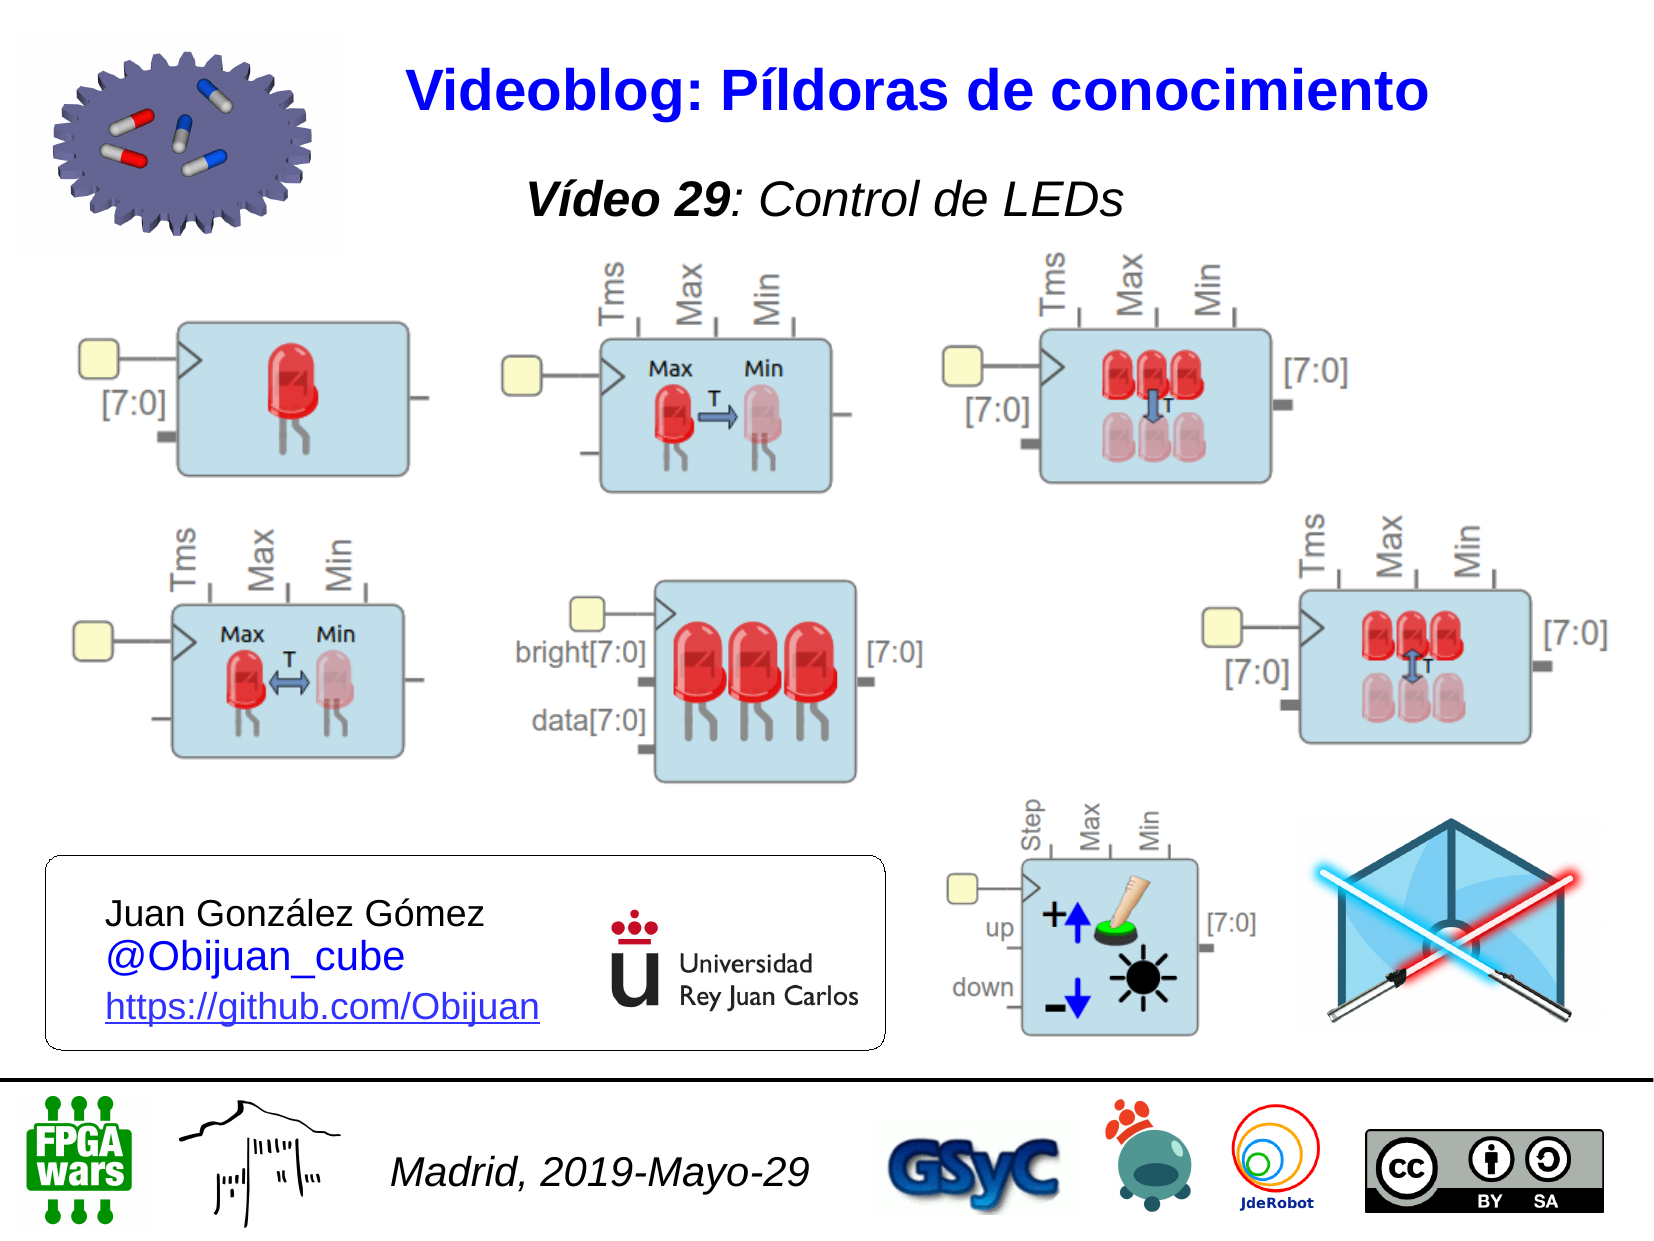

# Videoblog: Píldoras de conocimiento
Vídeo 29: Control de LEDs
Juan González Gómez
@Obijuan_cube
https://github.com/Obijuan
Madrid, 2019-Mayo-29